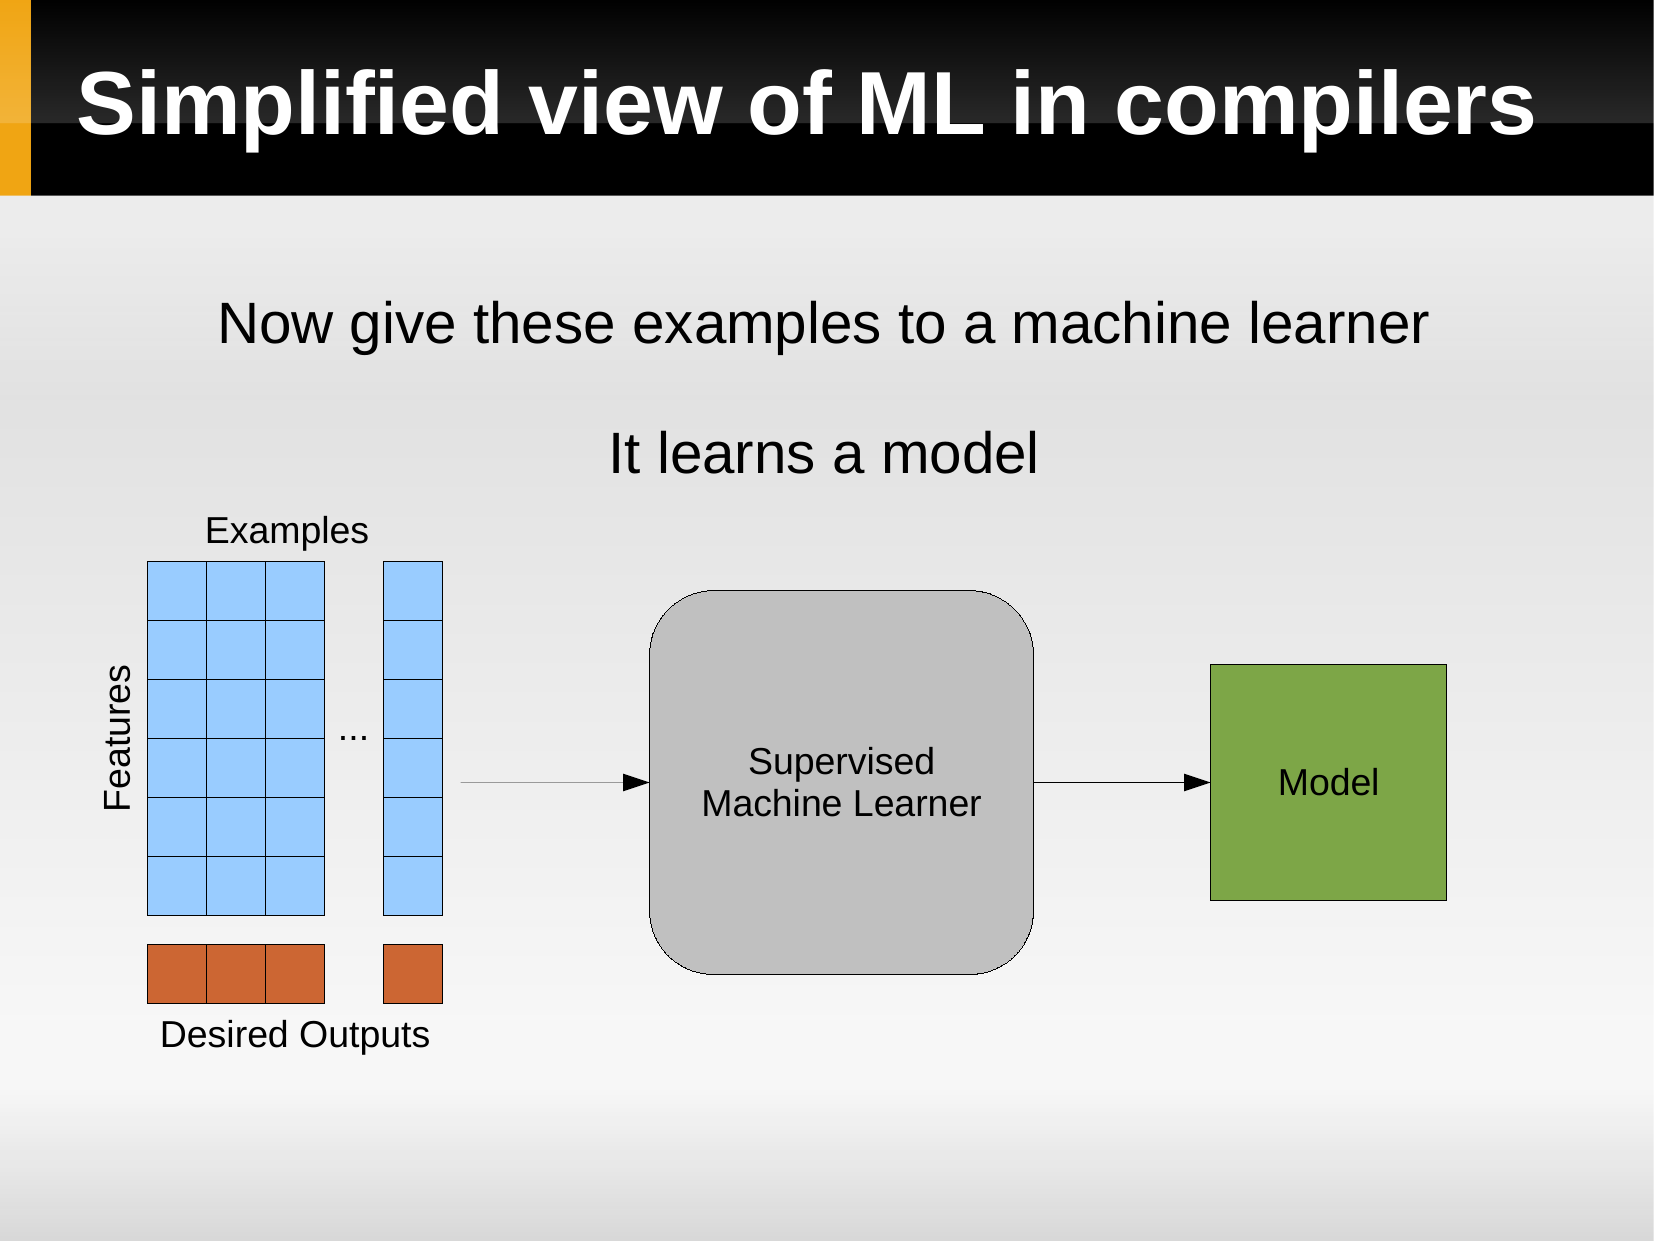

# Simplified view of ML in compilers
Now give these examples to a machine learner
It learns a model
Examples
...
Supervised
Machine Learner
Model
Features
Desired Outputs